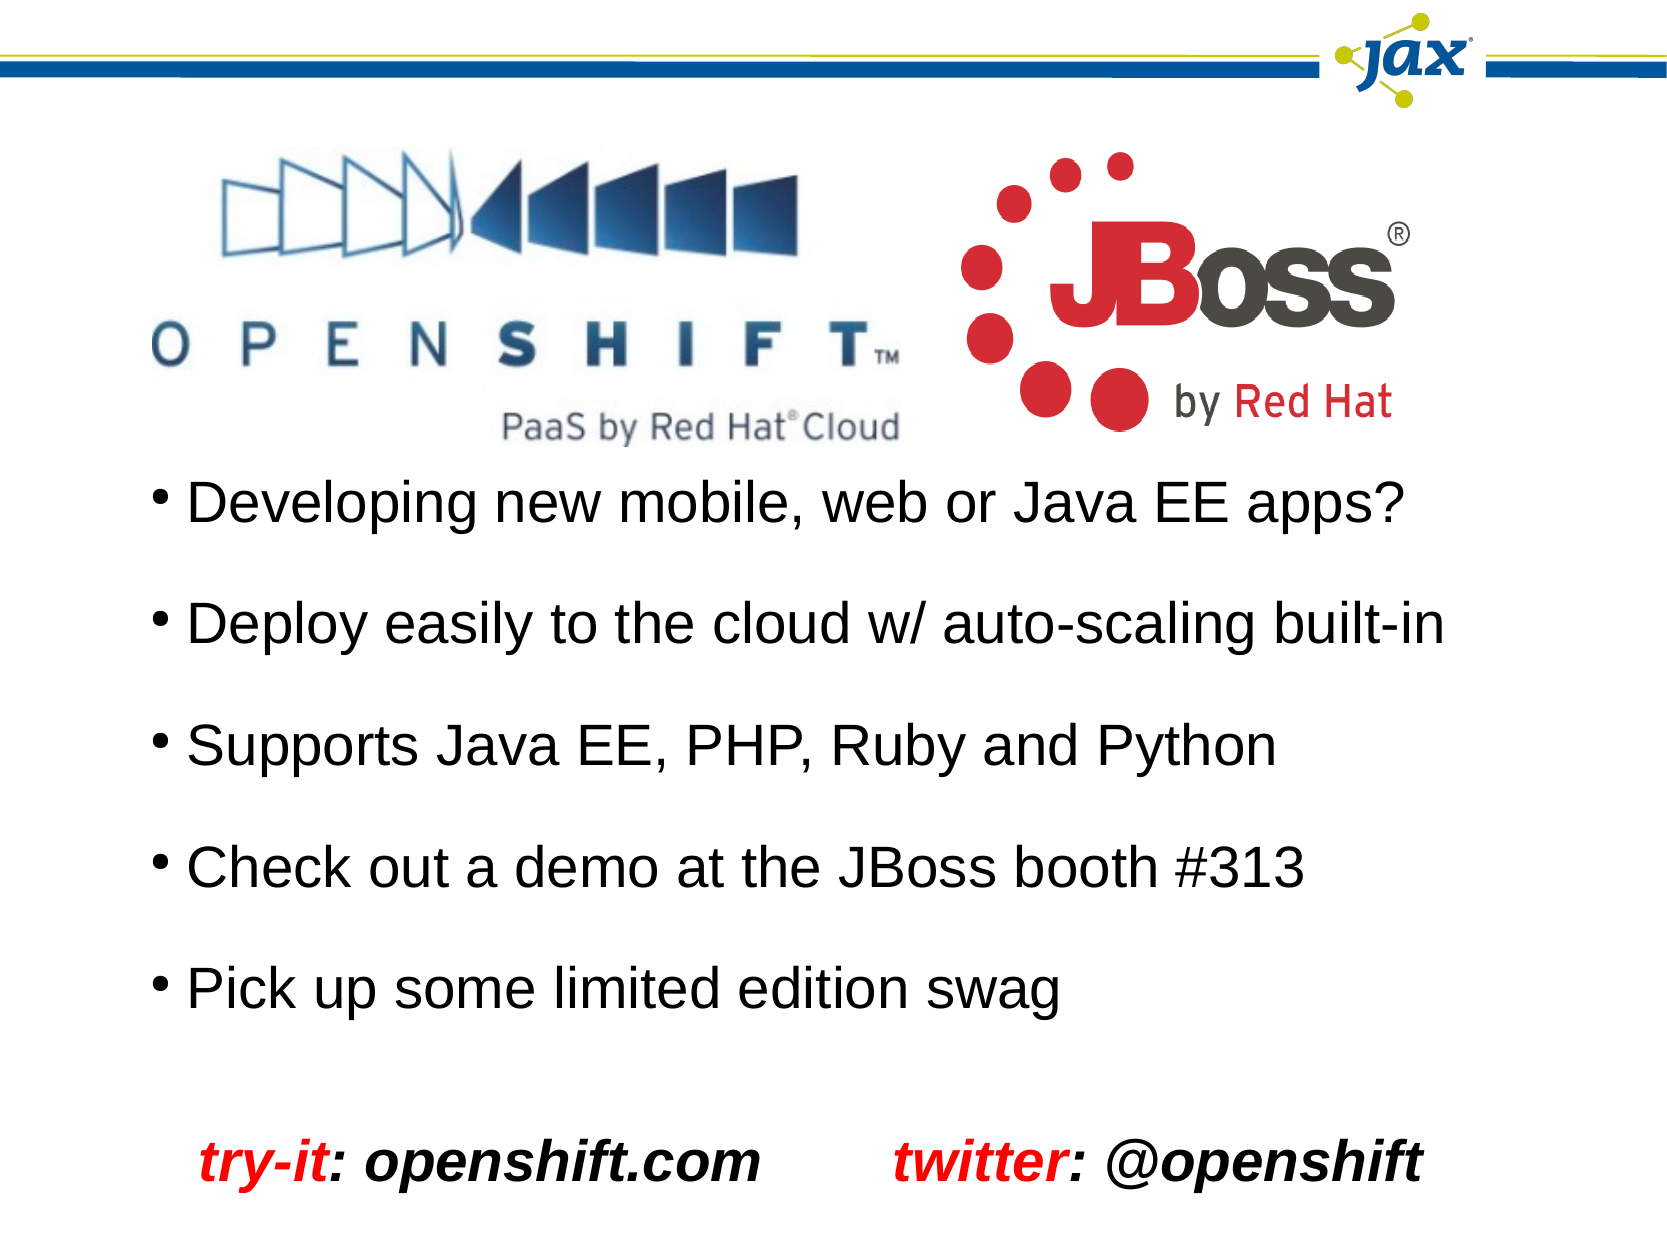

Developing new mobile, web or Java EE apps?
 Deploy easily to the cloud w/ auto-scaling built-in
 Supports Java EE, PHP, Ruby and Python
 Check out a demo at the JBoss booth #313
 Pick up some limited edition swag
try-it: openshift.com twitter: @openshift